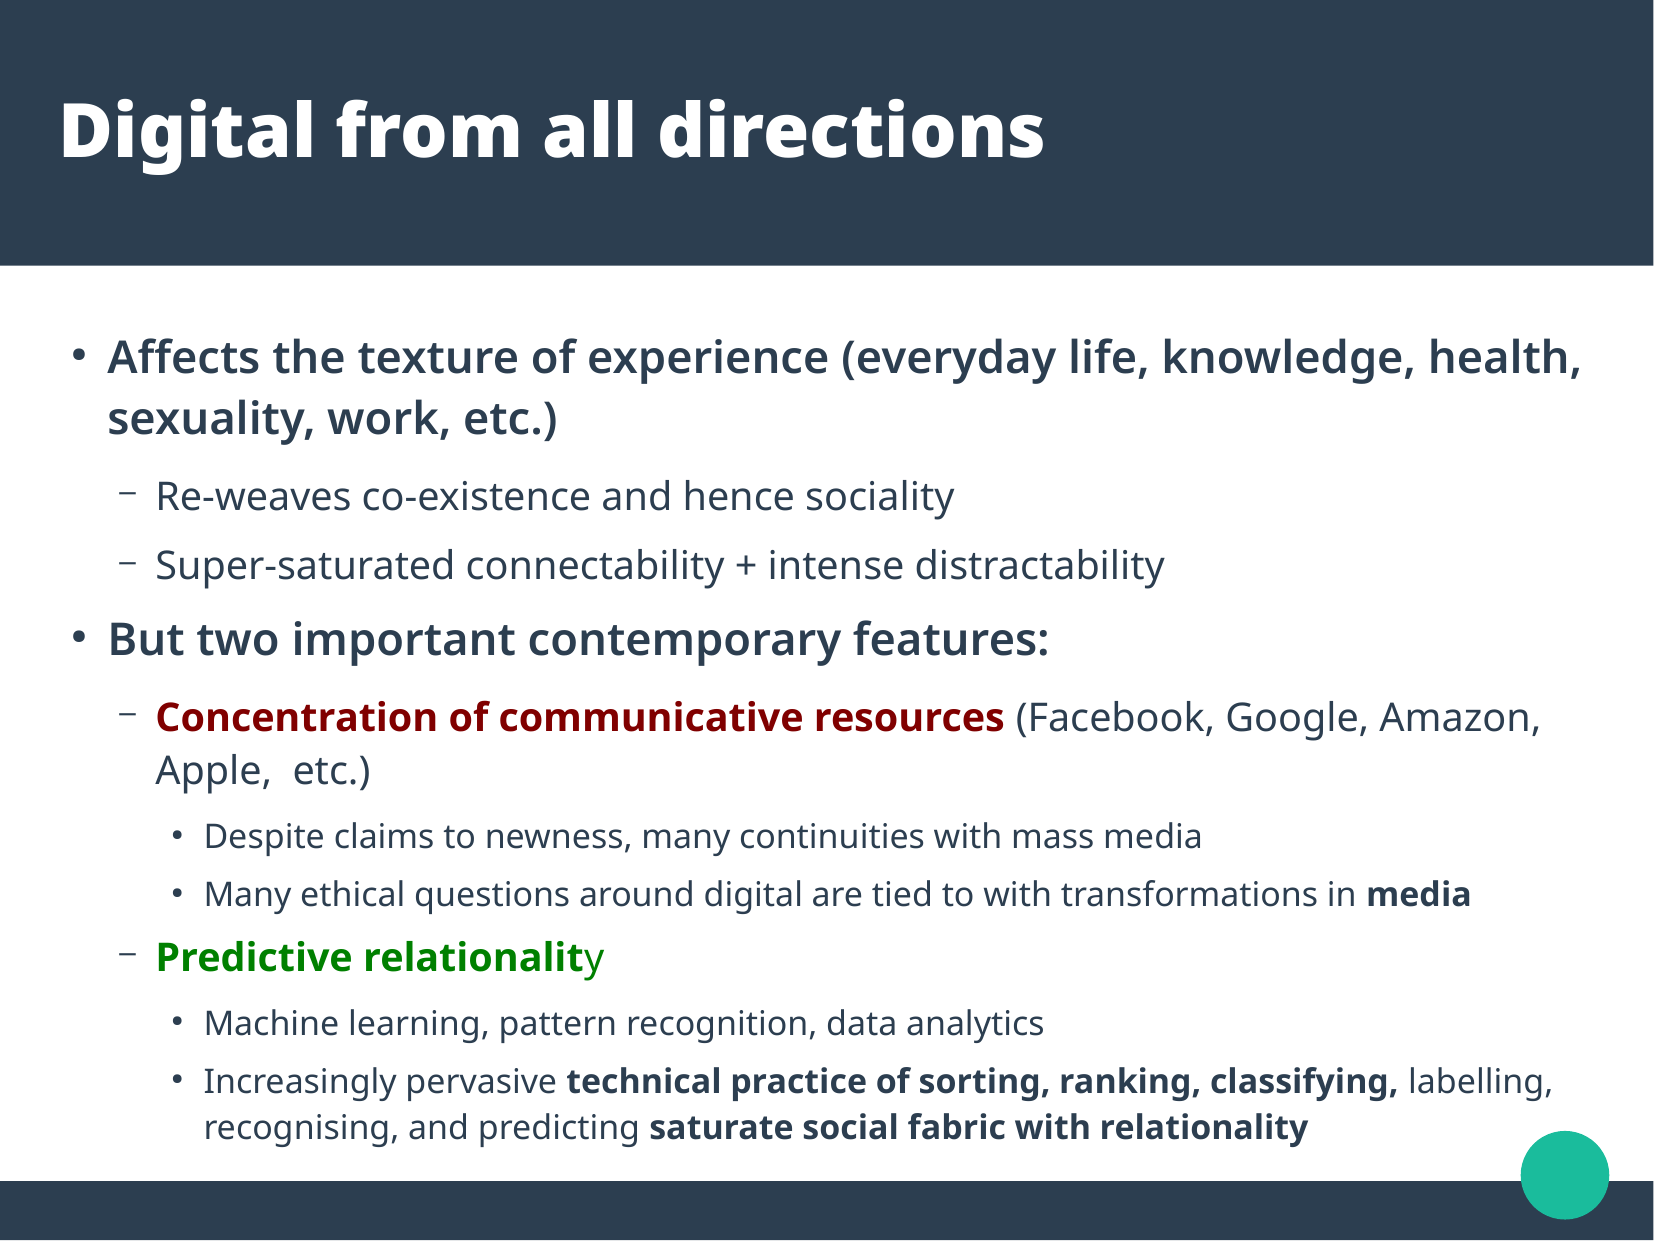

# Digital from all directions
Affects the texture of experience (everyday life, knowledge, health, sexuality, work, etc.)
Re-weaves co-existence and hence sociality
Super-saturated connectability + intense distractability
But two important contemporary features:
Concentration of communicative resources (Facebook, Google, Amazon, Apple, etc.)
Despite claims to newness, many continuities with mass media
Many ethical questions around digital are tied to with transformations in media
Predictive relationality
Machine learning, pattern recognition, data analytics
Increasingly pervasive technical practice of sorting, ranking, classifying, labelling, recognising, and predicting saturate social fabric with relationality